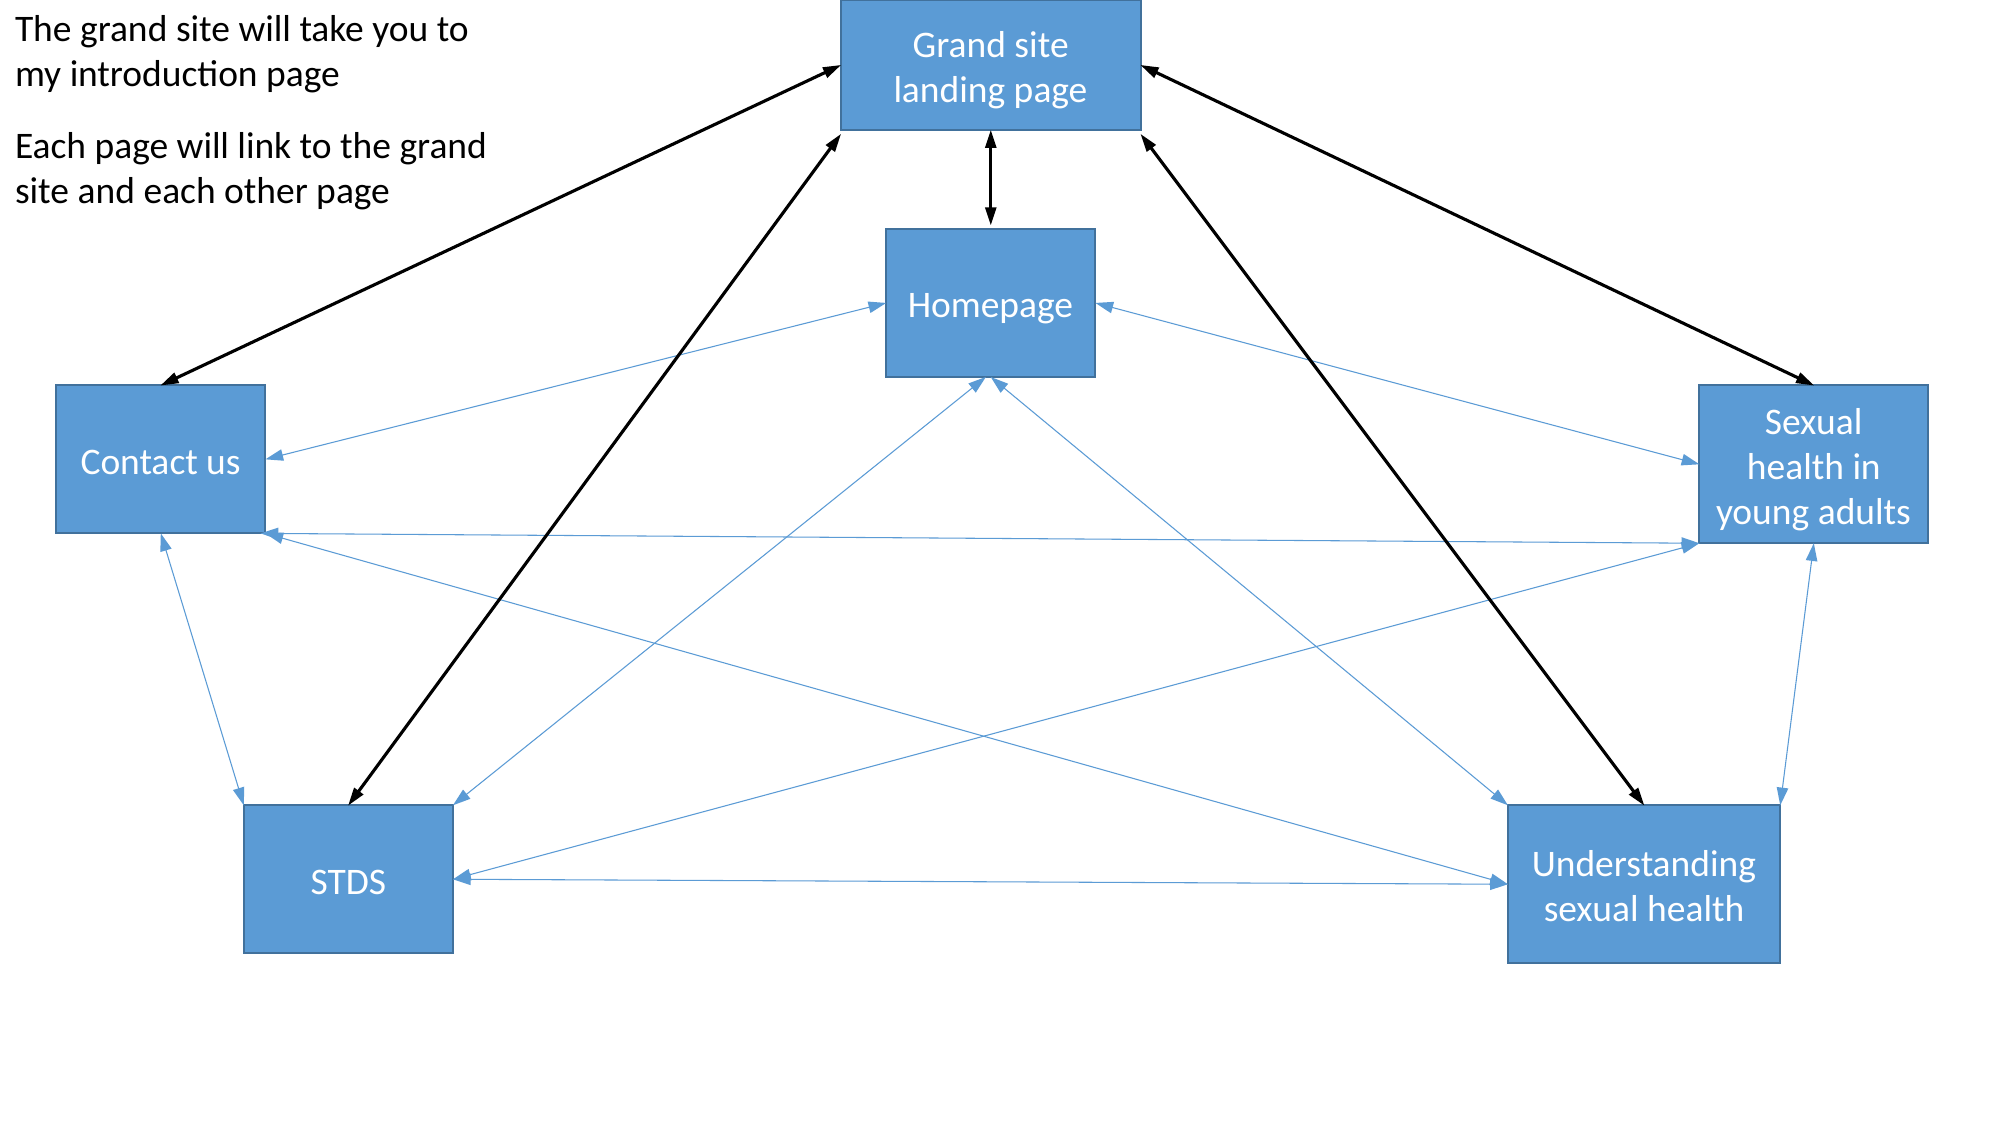

Grand site landing page
The grand site will take you to my introduction page
Each page will link to the grand site and each other page
Homepage
Contact us
Sexual health in young adults
STDS
Understanding sexual health